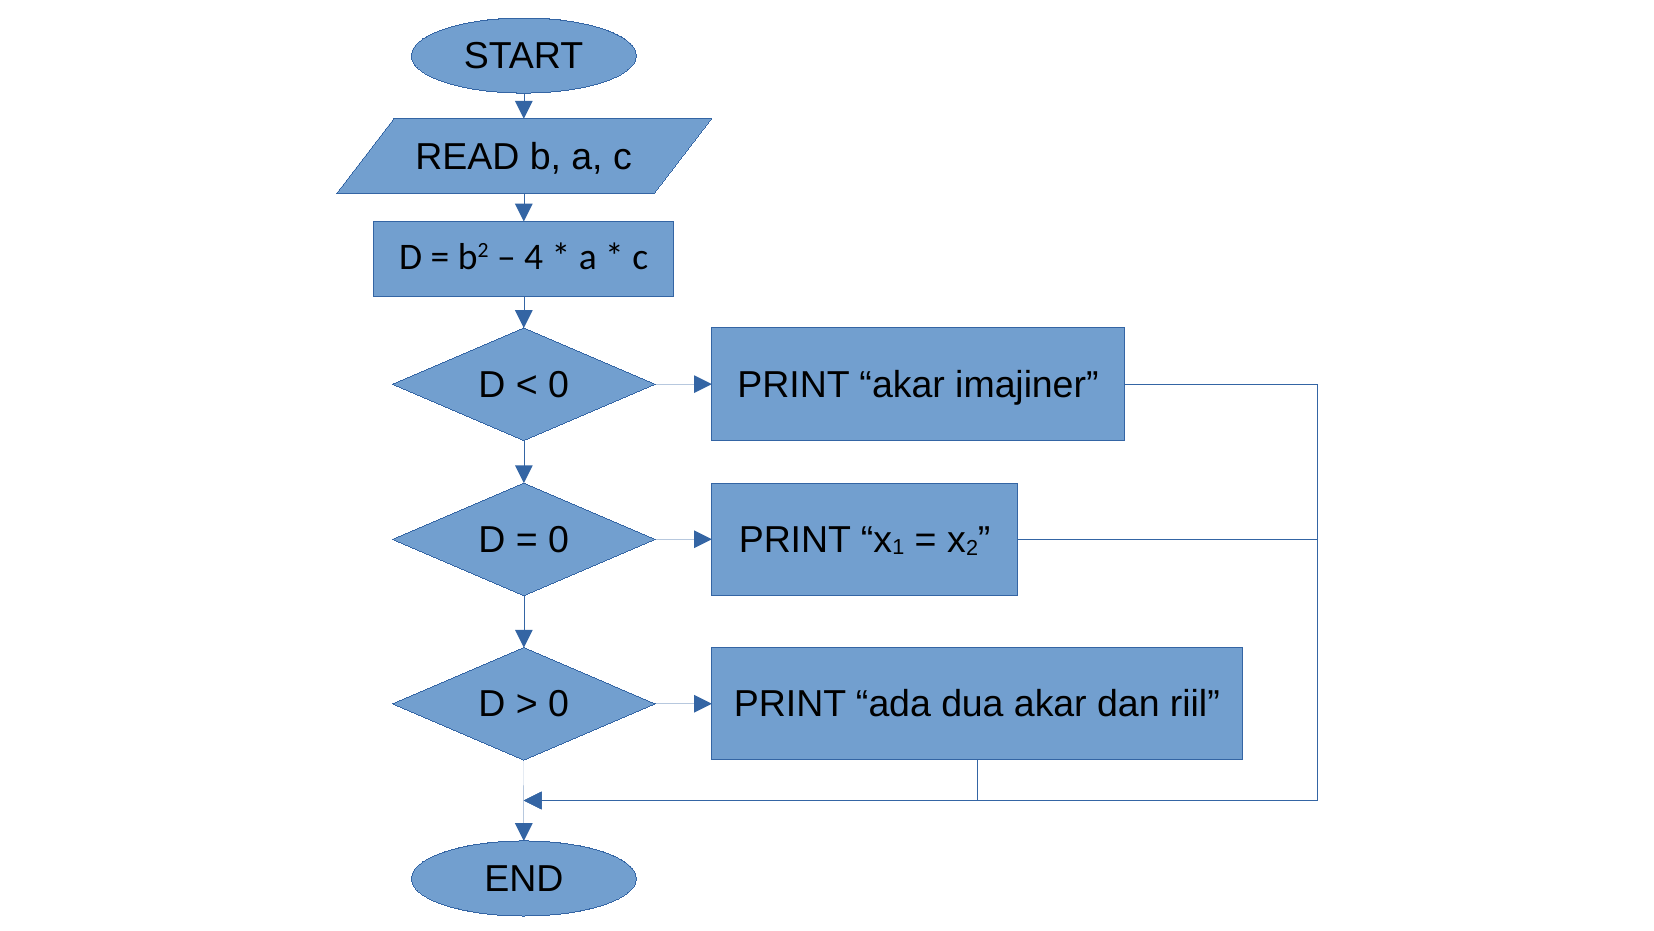

START
READ b, a, c
D = b2 – 4 * a * c
D < 0
PRINT “akar imajiner”
D = 0
PRINT “x1 = x2”
D > 0
PRINT “ada dua akar dan riil”
END